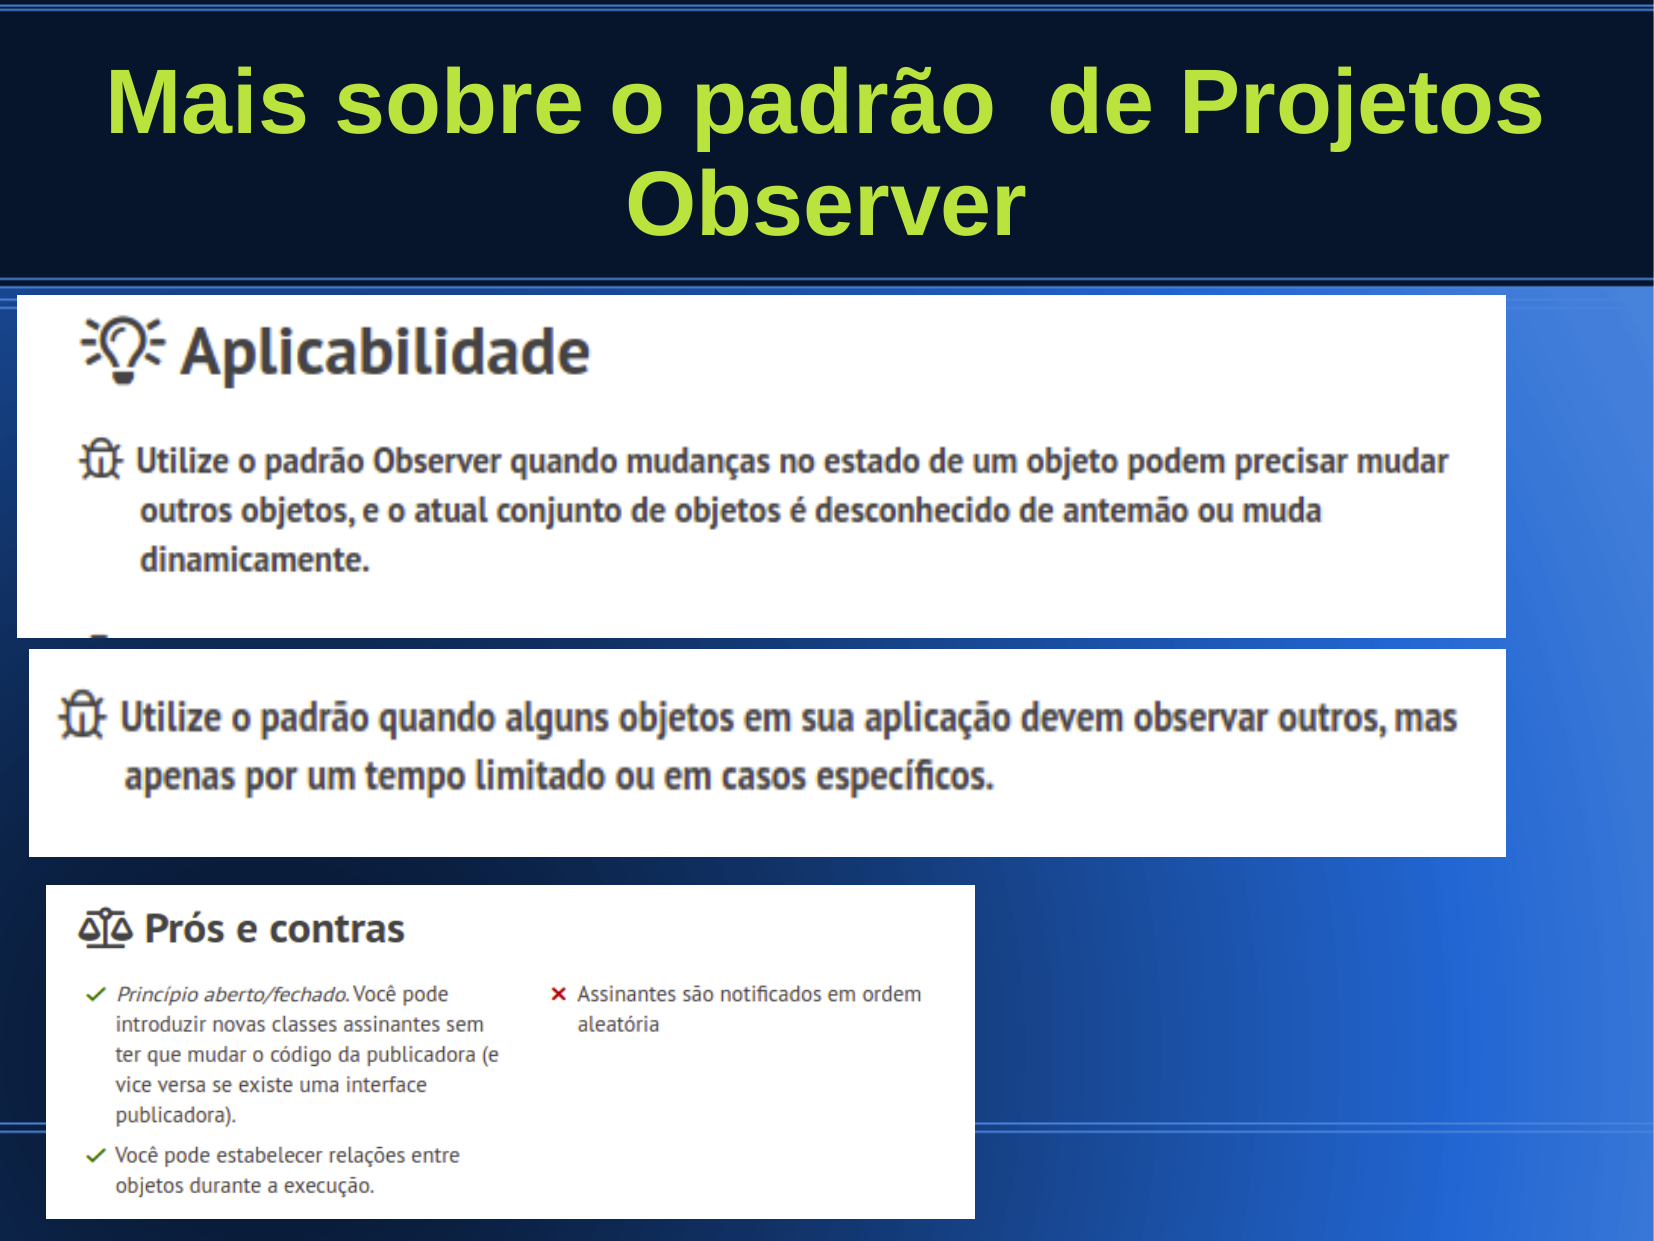

# Mais sobre o padrão de Projetos Observer